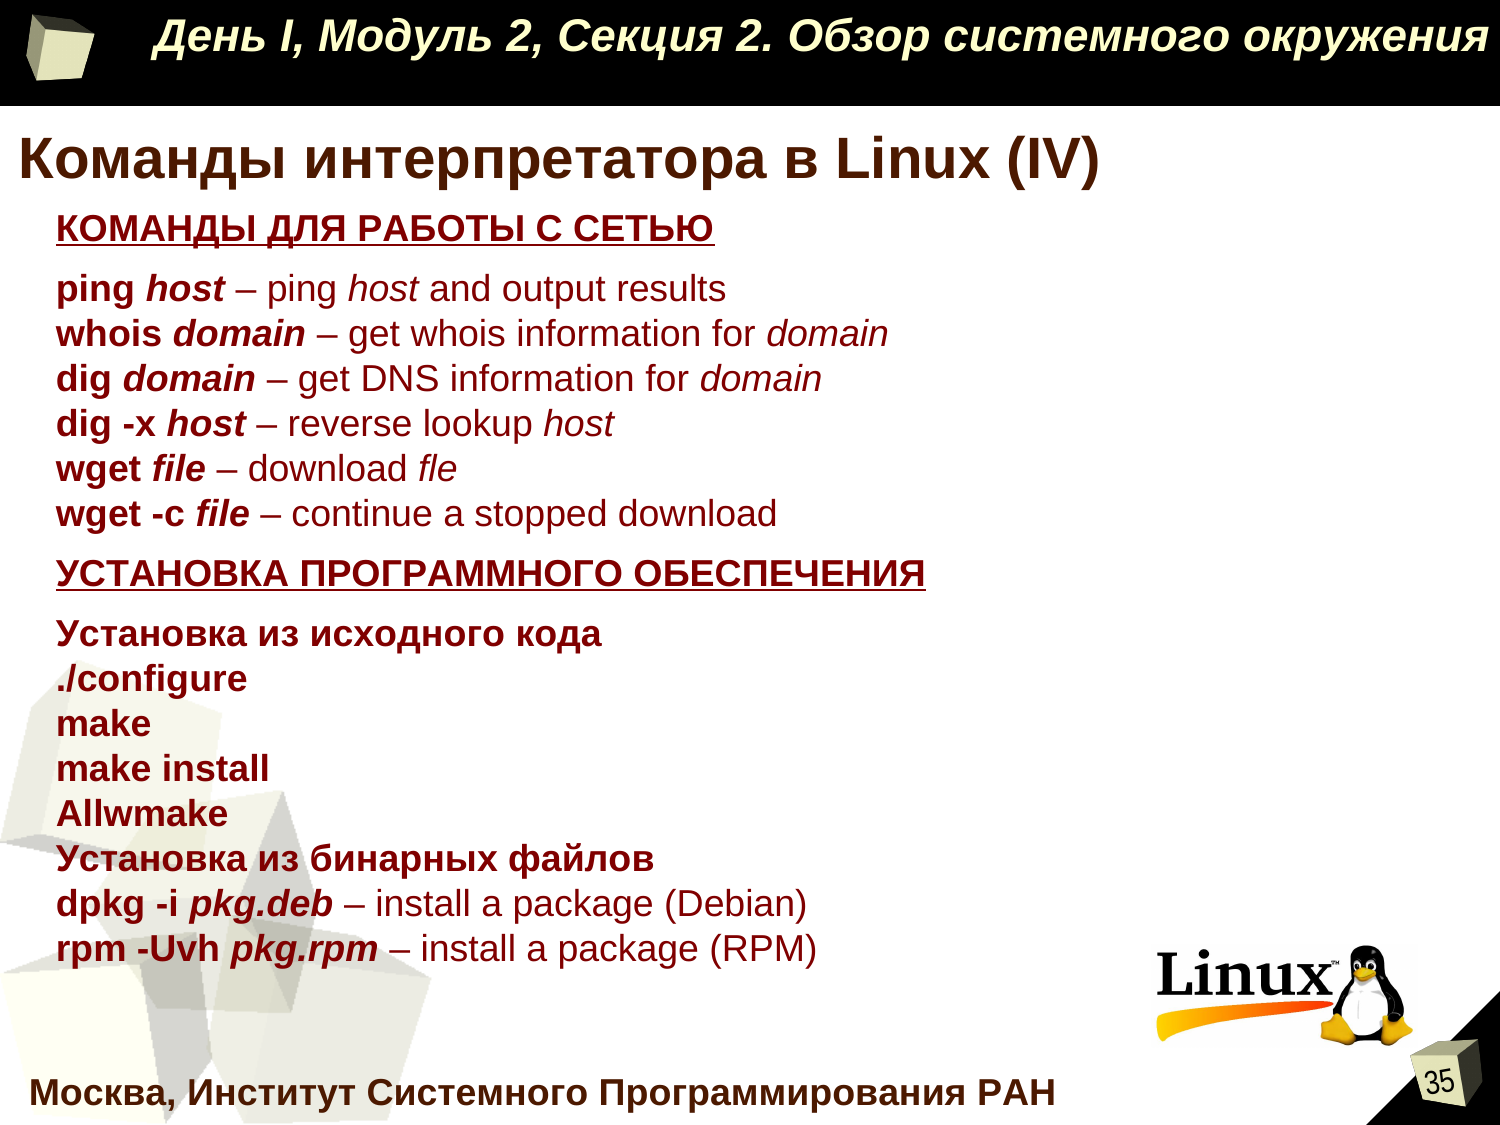

Команды интерпретатора в Linux (IV)
КОМАНДЫ ДЛЯ РАБОТЫ С СЕТЬЮ
ping host – ping host and output results
whois domain – get whois information for domain
dig domain – get DNS information for domain
dig -x host – reverse lookup host
wget file – download fle
wget -c file – continue a stopped download
УСТАНОВКА ПРОГРАММНОГО ОБЕСПЕЧЕНИЯ
Установка из исходного кода
./configure
make
make install
Allwmake
Установка из бинарных файлов
dpkg -i pkg.deb – install a package (Debian)
rpm -Uvh pkg.rpm – install a package (RPM)